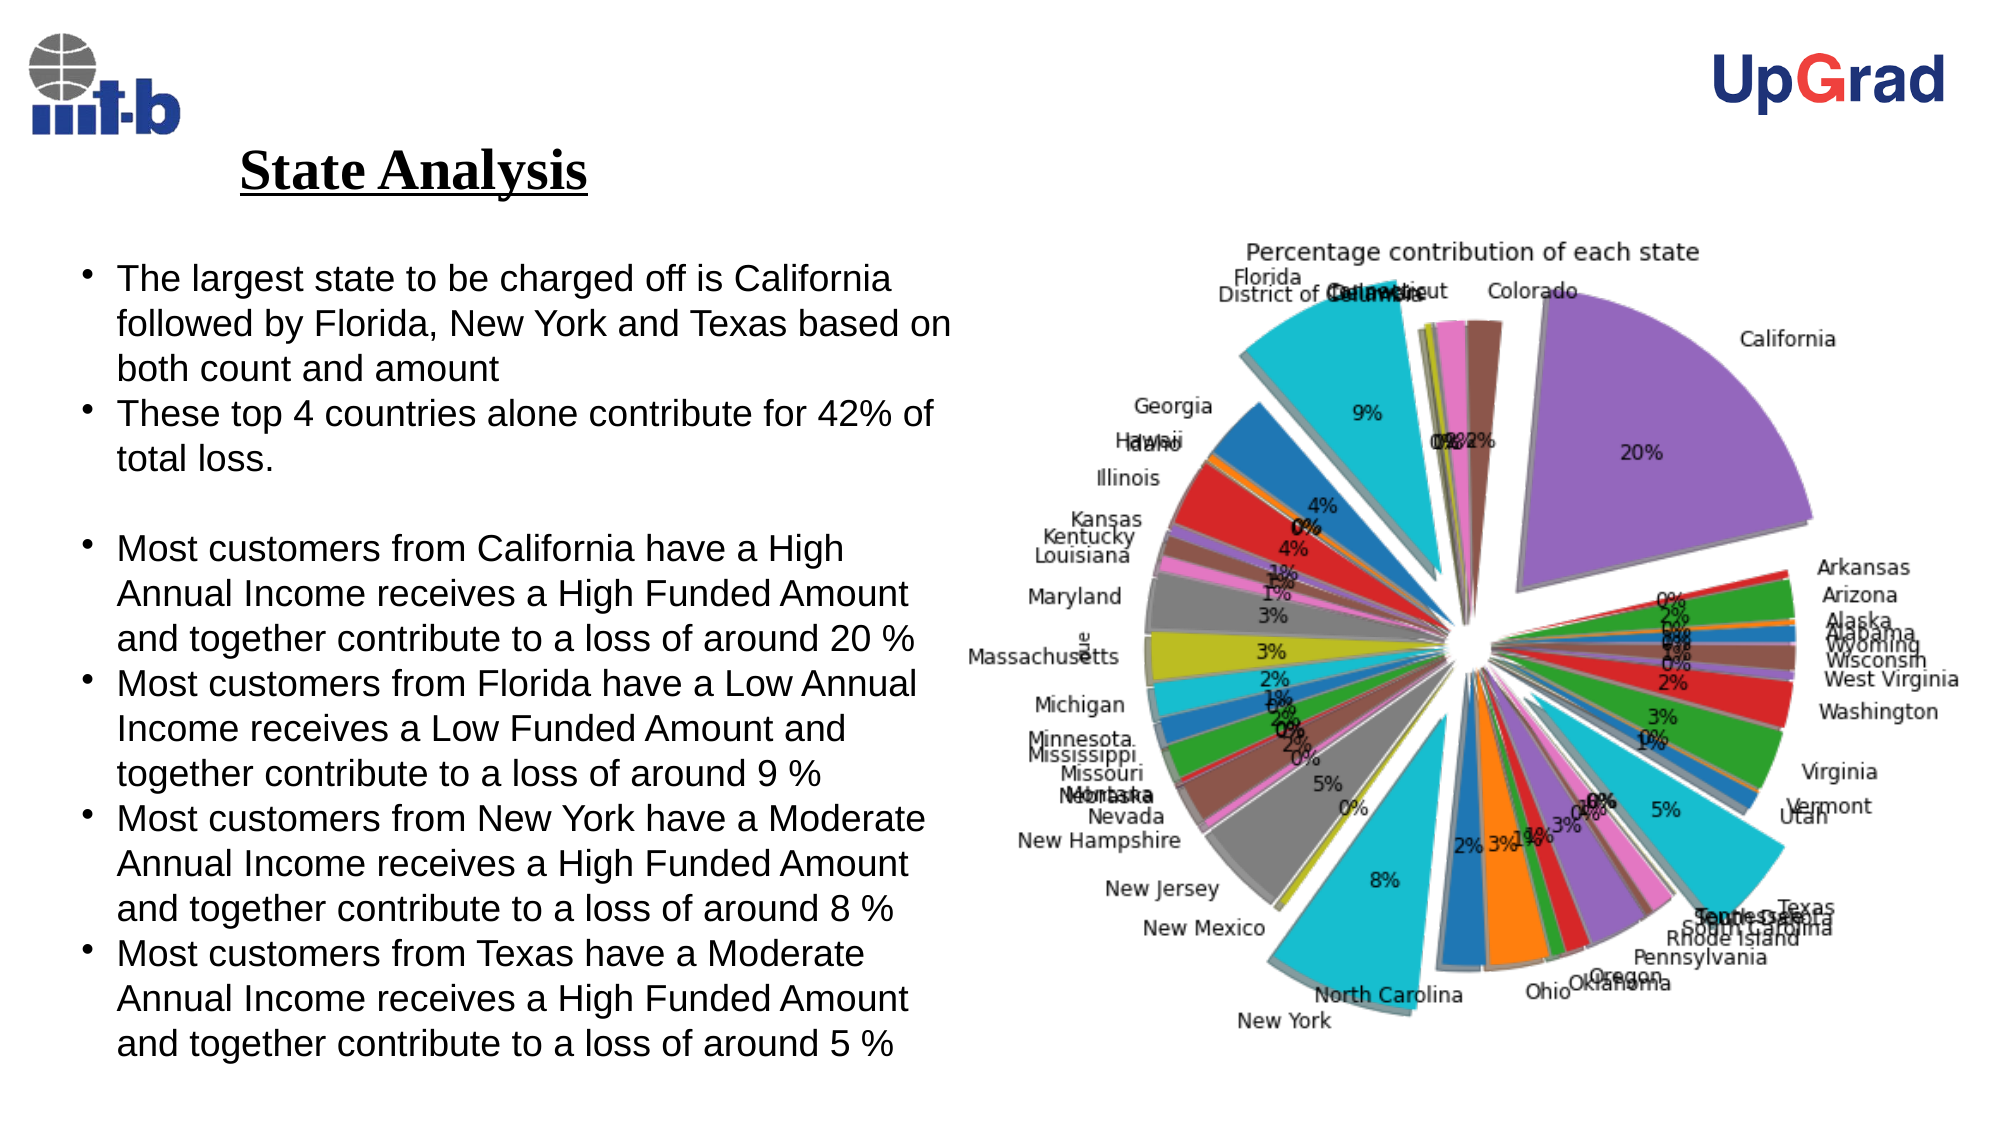

State Analysis
The largest state to be charged off is California followed by Florida, New York and Texas based on both count and amount
These top 4 countries alone contribute for 42% of total loss.
Most customers from California have a High Annual Income receives a High Funded Amount and together contribute to a loss of around 20 %
Most customers from Florida have a Low Annual Income receives a Low Funded Amount and together contribute to a loss of around 9 %
Most customers from New York have a Moderate Annual Income receives a High Funded Amount and together contribute to a loss of around 8 %
Most customers from Texas have a Moderate Annual Income receives a High Funded Amount and together contribute to a loss of around 5 %